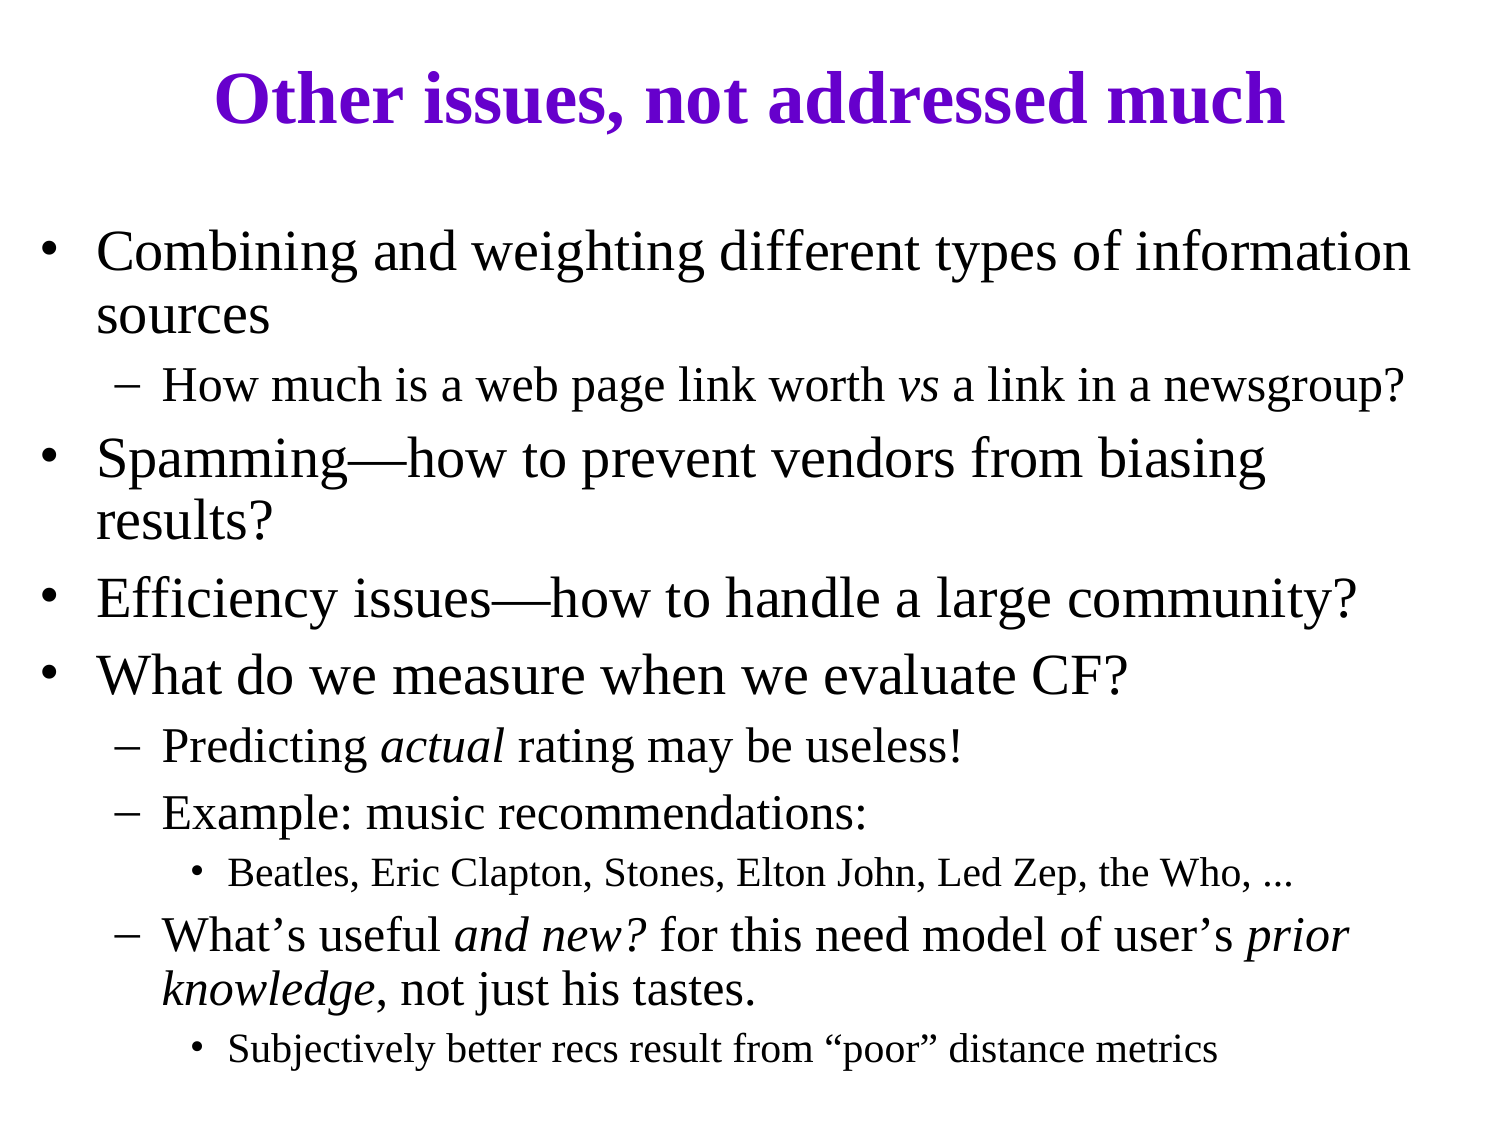

# Other issues, not addressed much
Combining and weighting different types of information sources
How much is a web page link worth vs a link in a newsgroup?
Spamming—how to prevent vendors from biasing results?
Efficiency issues—how to handle a large community?
What do we measure when we evaluate CF?
Predicting actual rating may be useless!
Example: music recommendations:
Beatles, Eric Clapton, Stones, Elton John, Led Zep, the Who, ...
What’s useful and new? for this need model of user’s prior knowledge, not just his tastes.
Subjectively better recs result from “poor” distance metrics